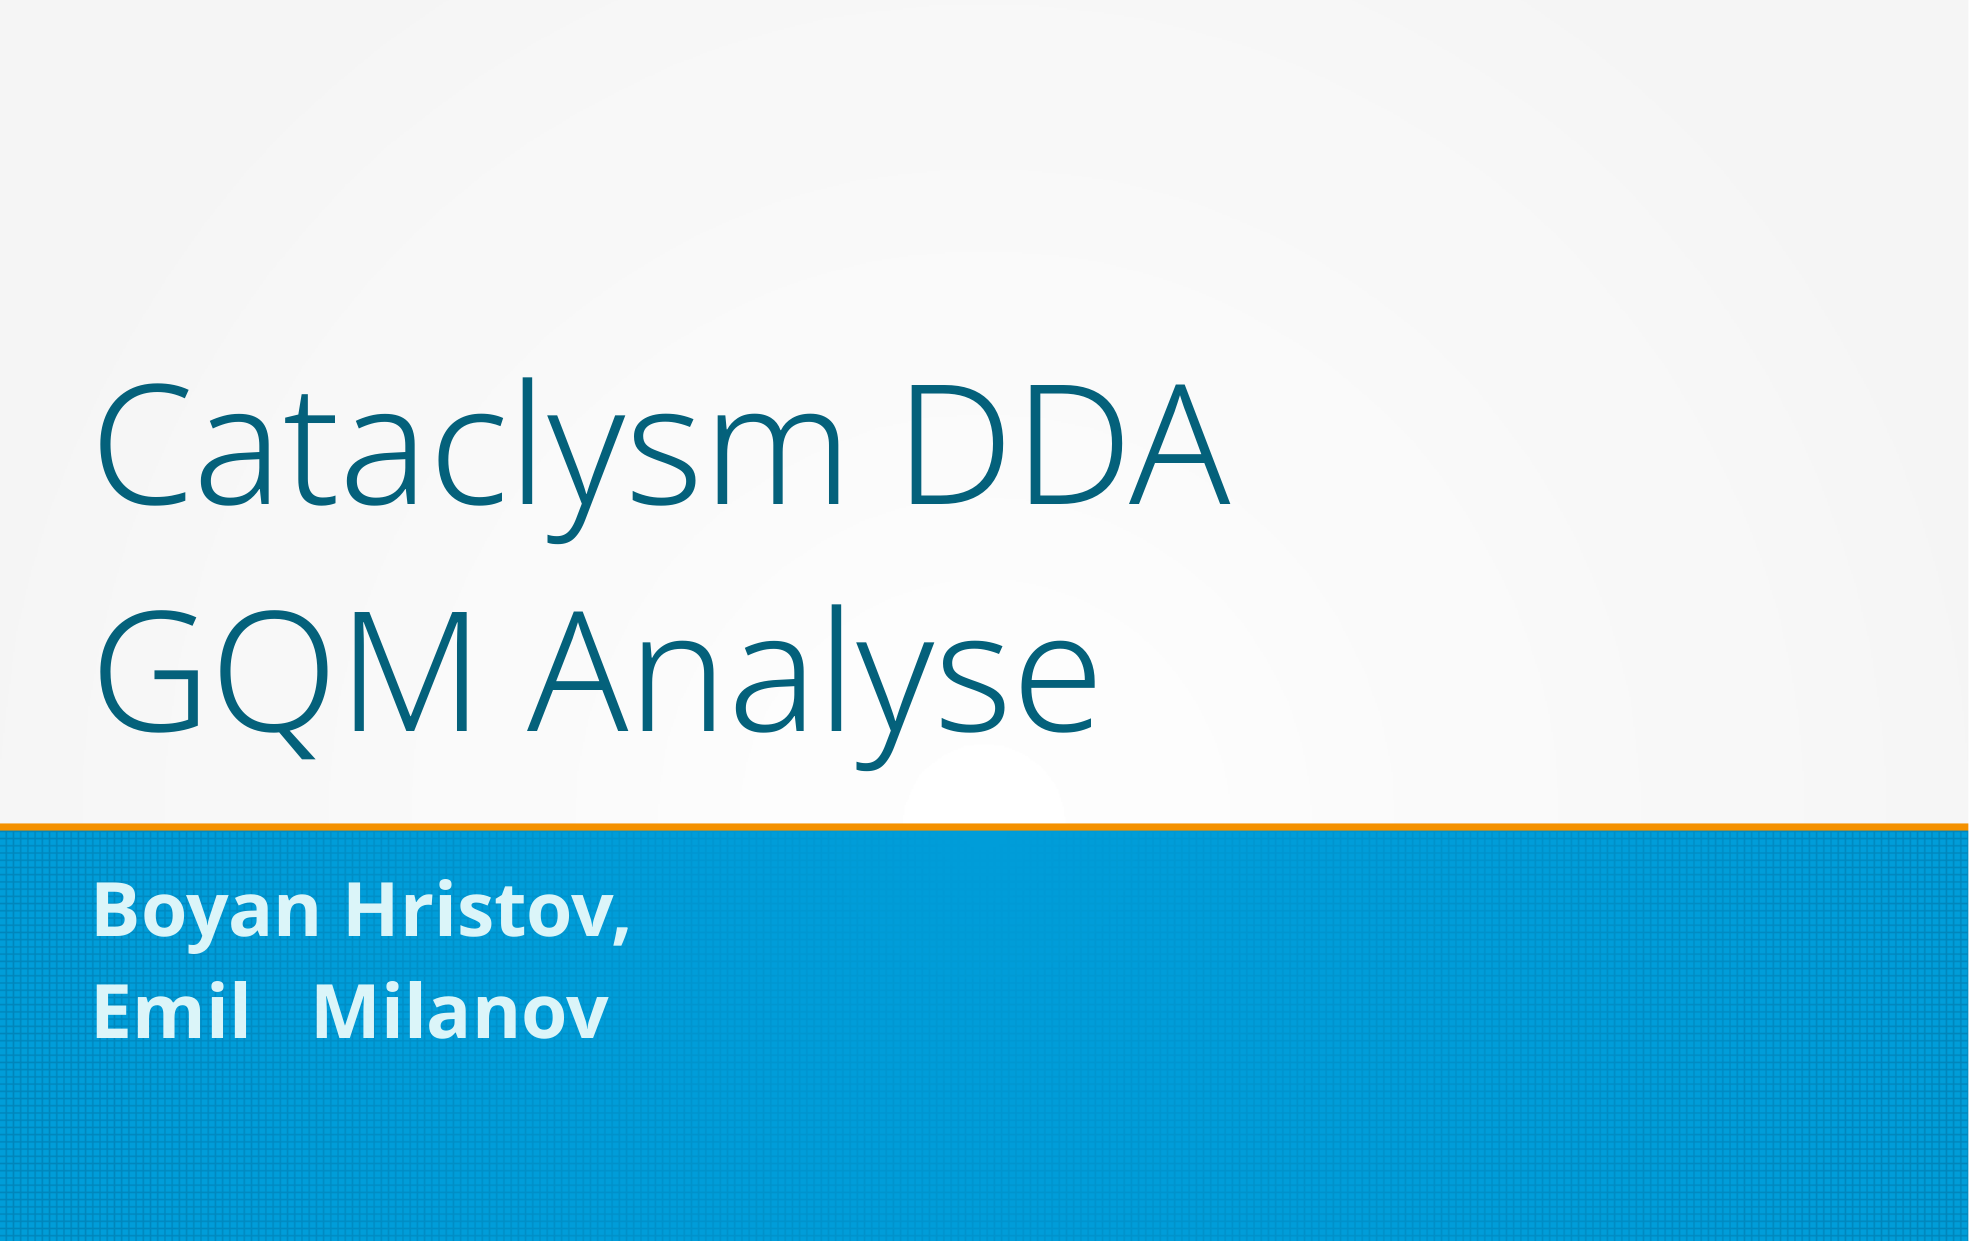

# Cataclysm DDA GQM Analyse
Boyan Hristov,
Emil Milanov